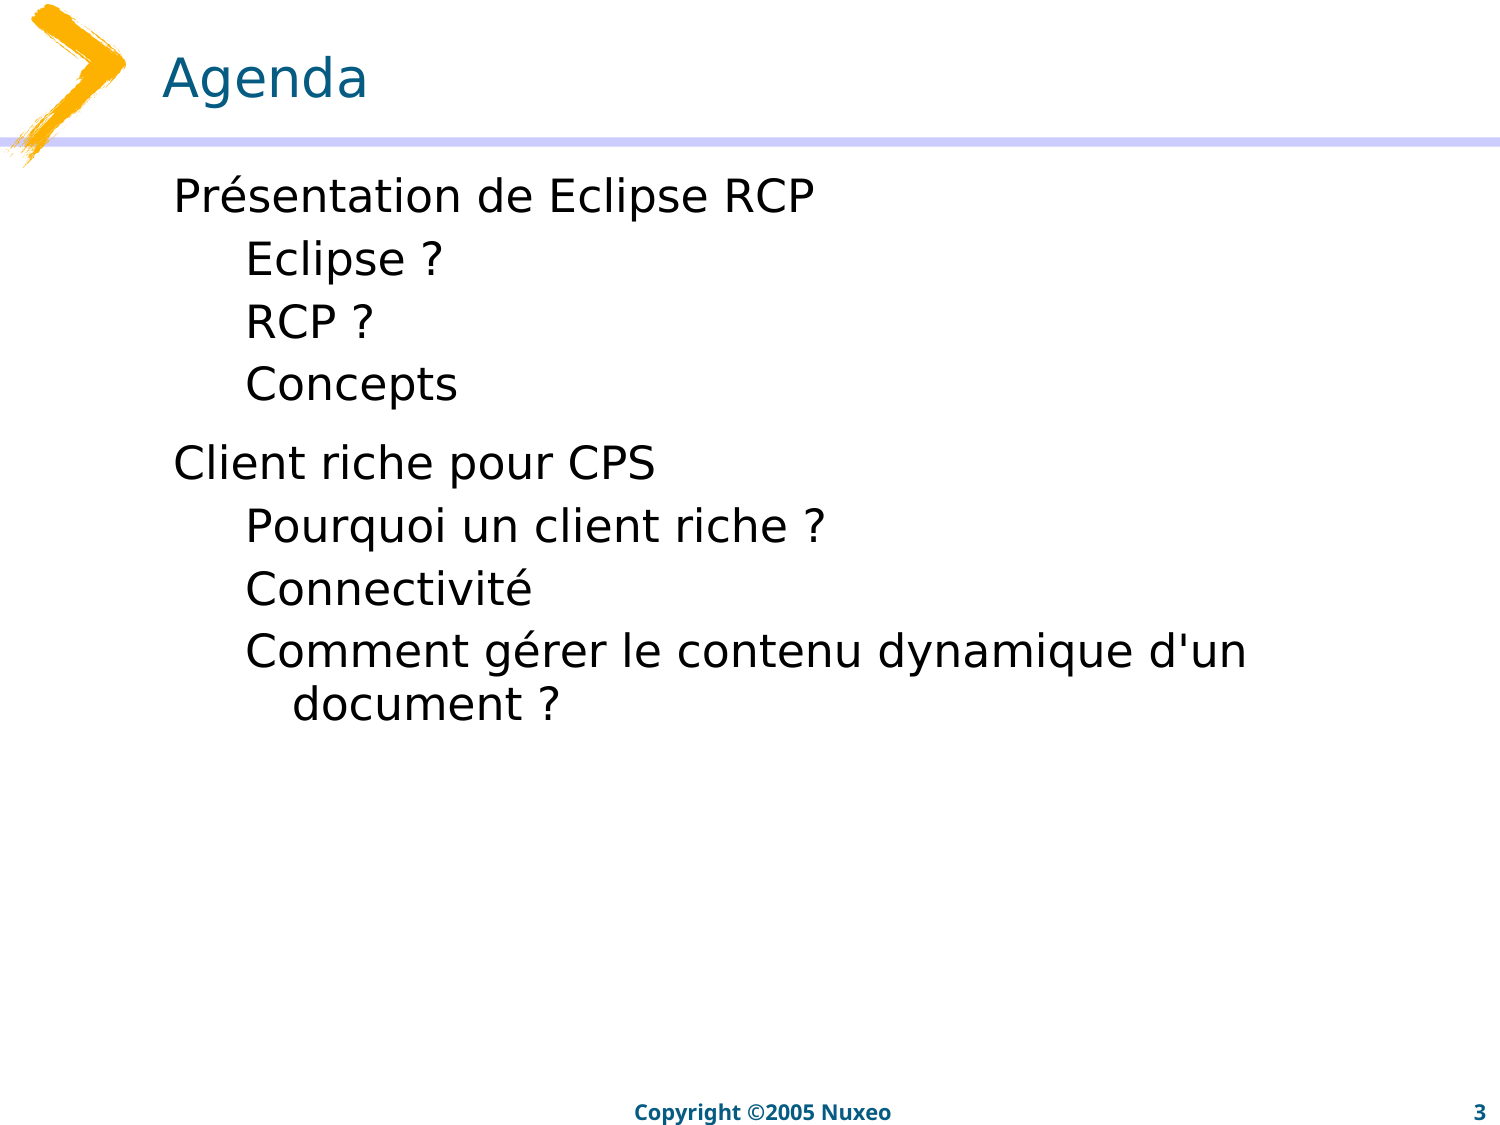

# Agenda
Présentation de Eclipse RCP
Eclipse ?
RCP ?
Concepts
Client riche pour CPS
Pourquoi un client riche ?
Connectivité
Comment gérer le contenu dynamique d'un document ?